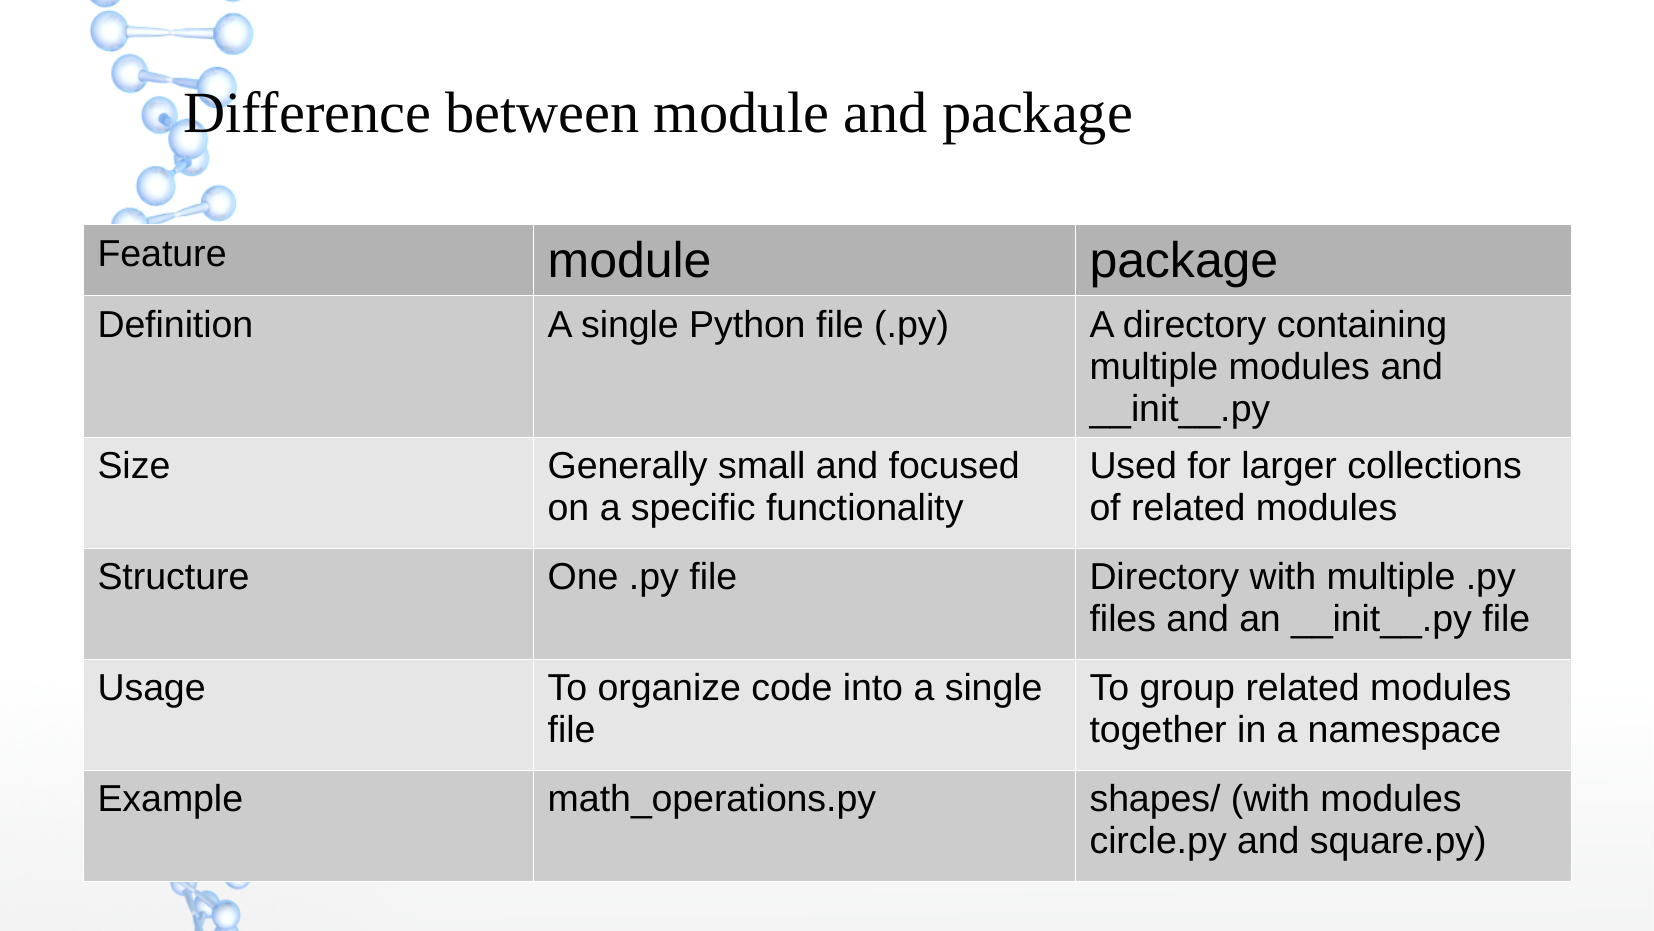

# Difference between module and package
| Feature | module | package |
| --- | --- | --- |
| Definition | A single Python file (.py) | A directory containing multiple modules and \_\_init\_\_.py |
| Size | Generally small and focused on a specific functionality | Used for larger collections of related modules |
| Structure | One .py file | Directory with multiple .py files and an \_\_init\_\_.py file |
| Usage | To organize code into a single file | To group related modules together in a namespace |
| Example | math\_operations.py | shapes/ (with modules circle.py and square.py) |